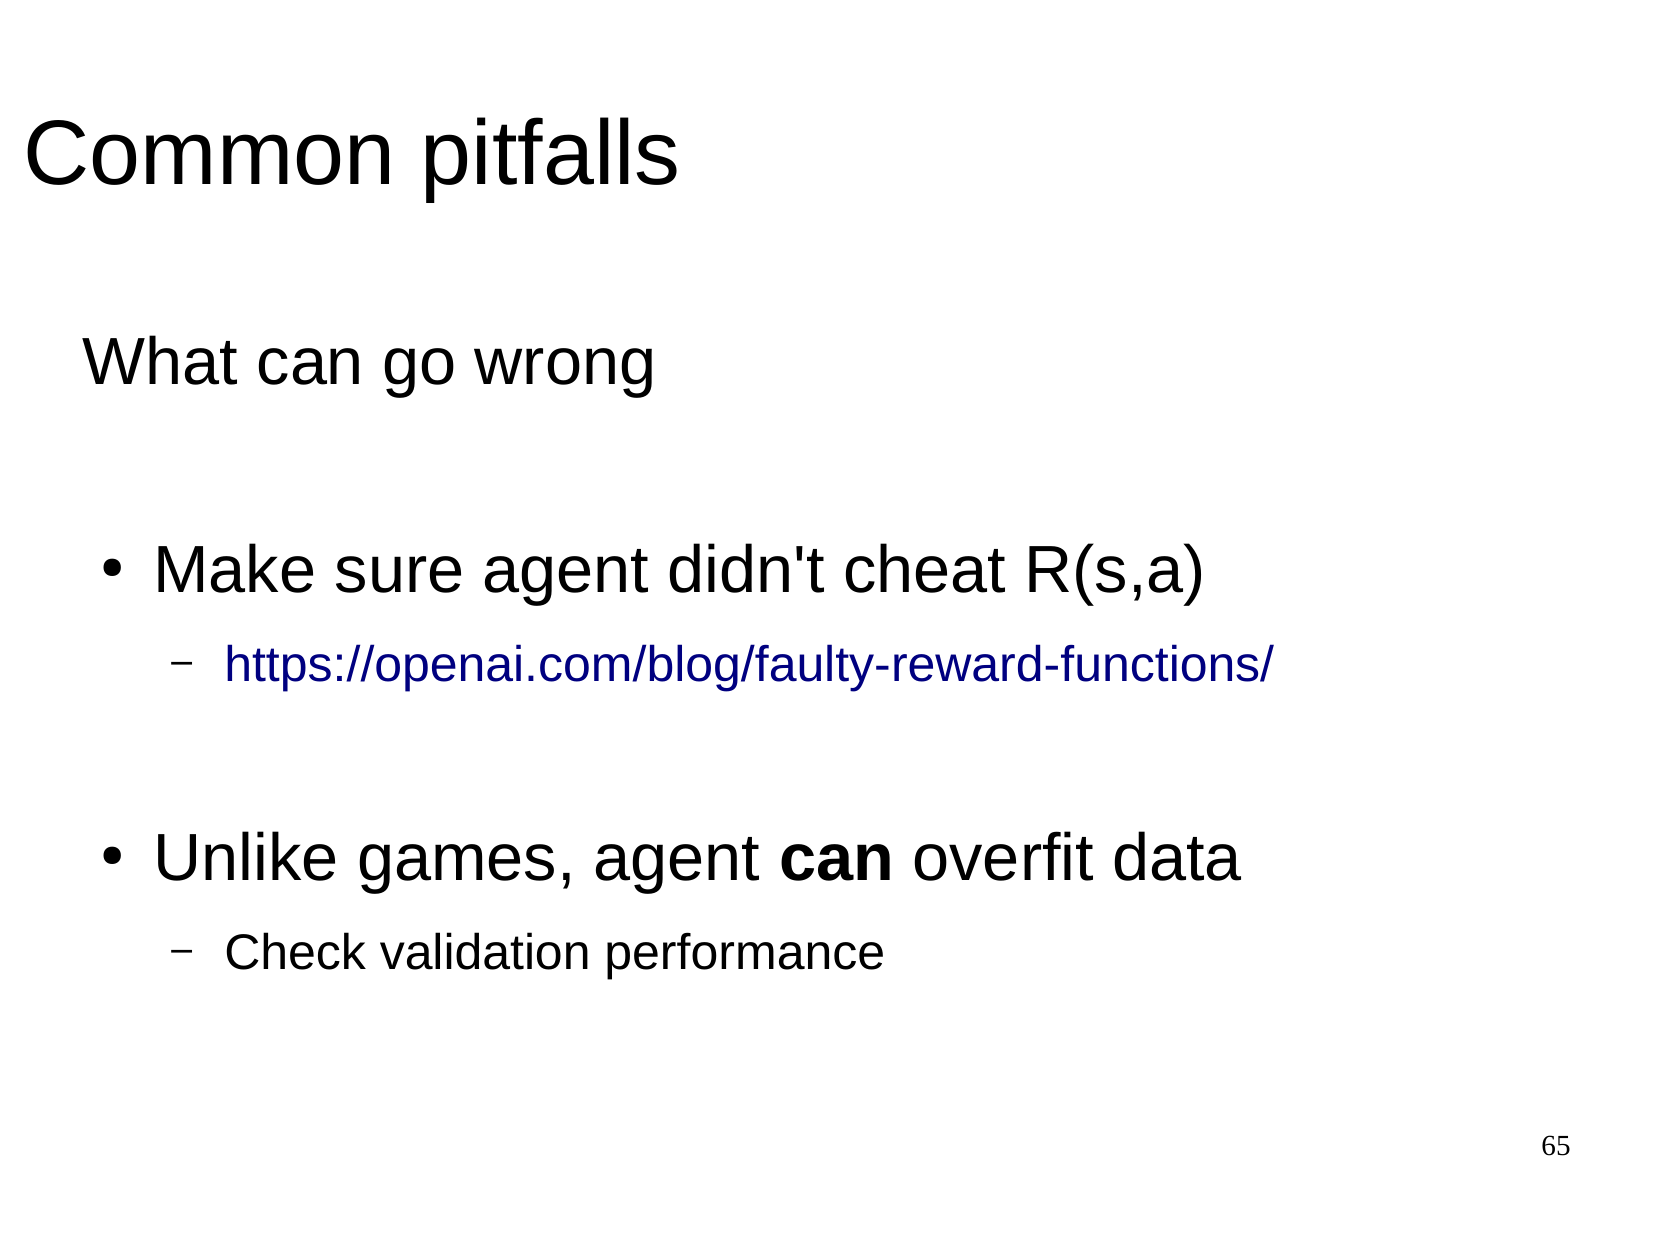

# Common pitfalls
What can go wrong
Make sure agent didn't cheat R(s,a)
https://openai.com/blog/faulty-reward-functions/
Unlike games, agent can overfit data
Check validation performance
65